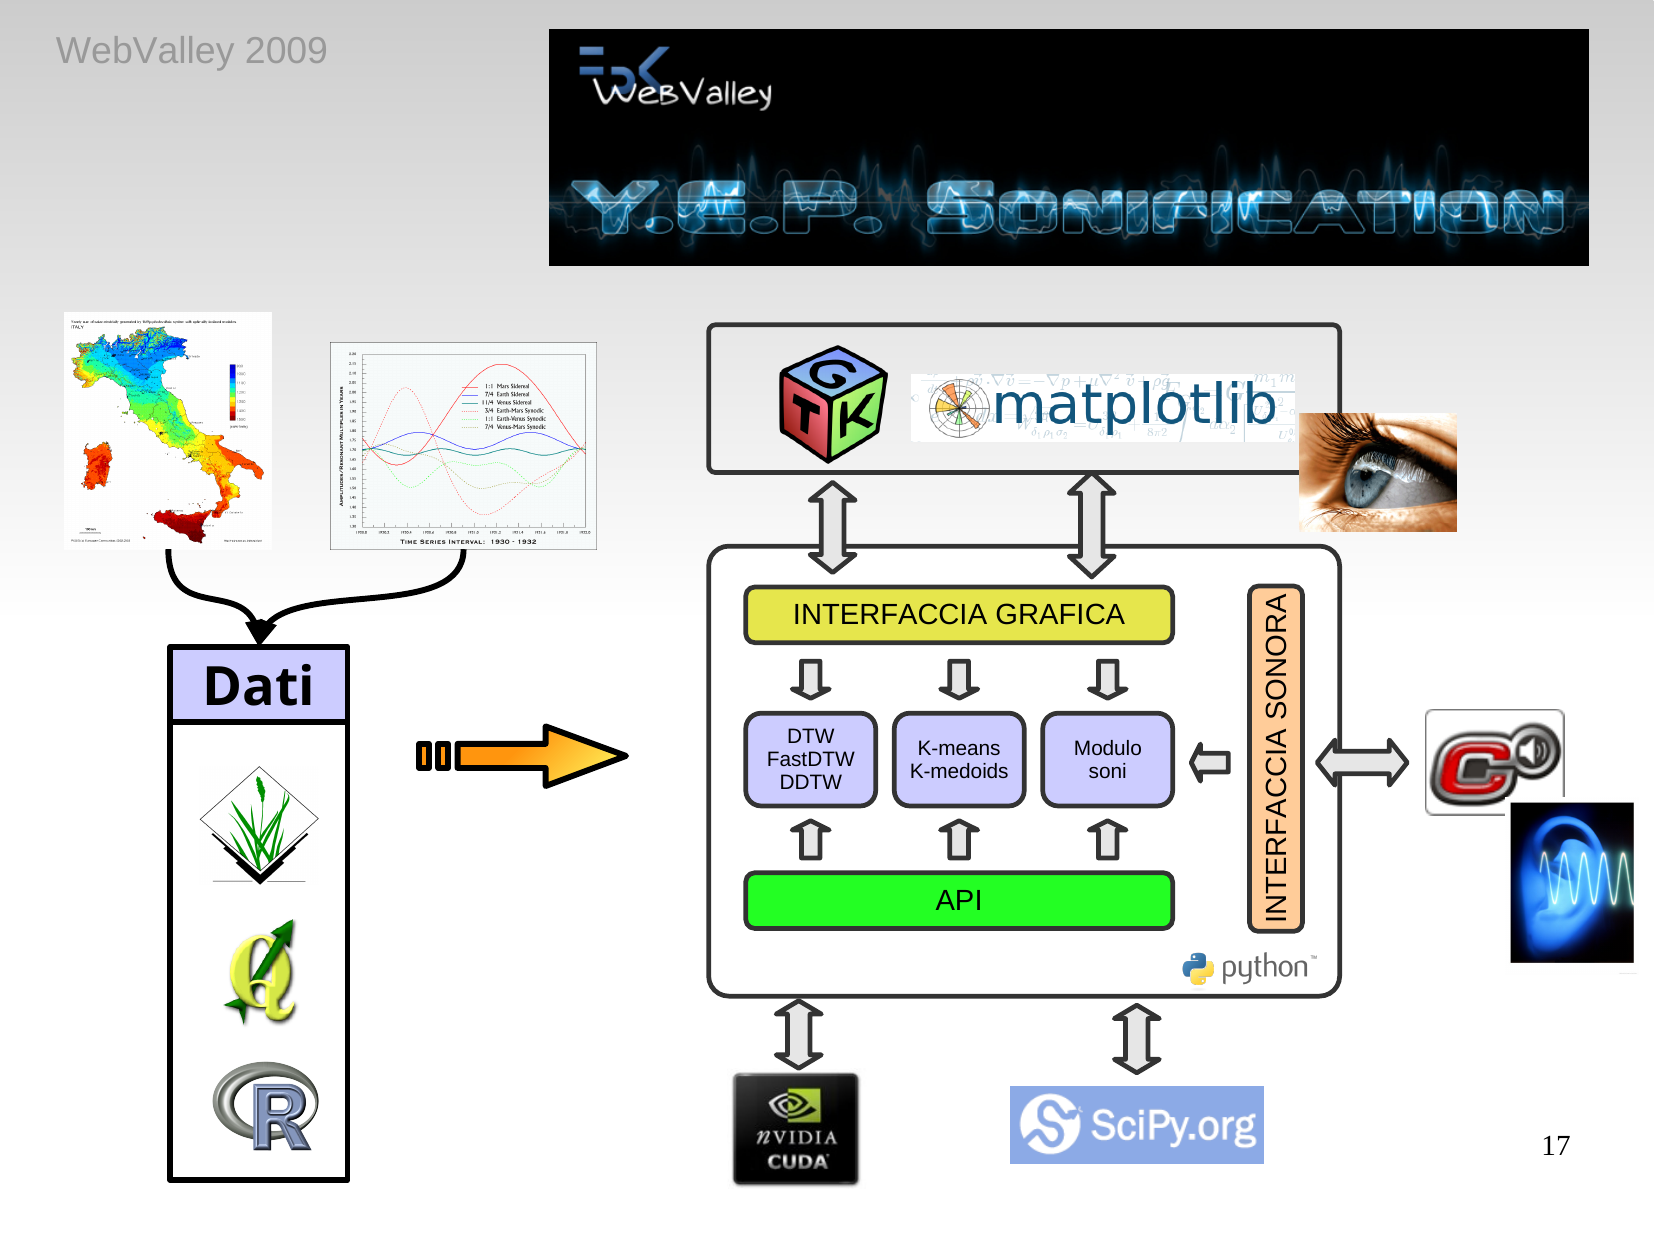

WebValley 2009
INTERFACCIA GRAFICA
Dati
DTW
FastDTW
DDTW
K-means
K-medoids
Modulo
soni
INTERFACCIA SONORA
API
17